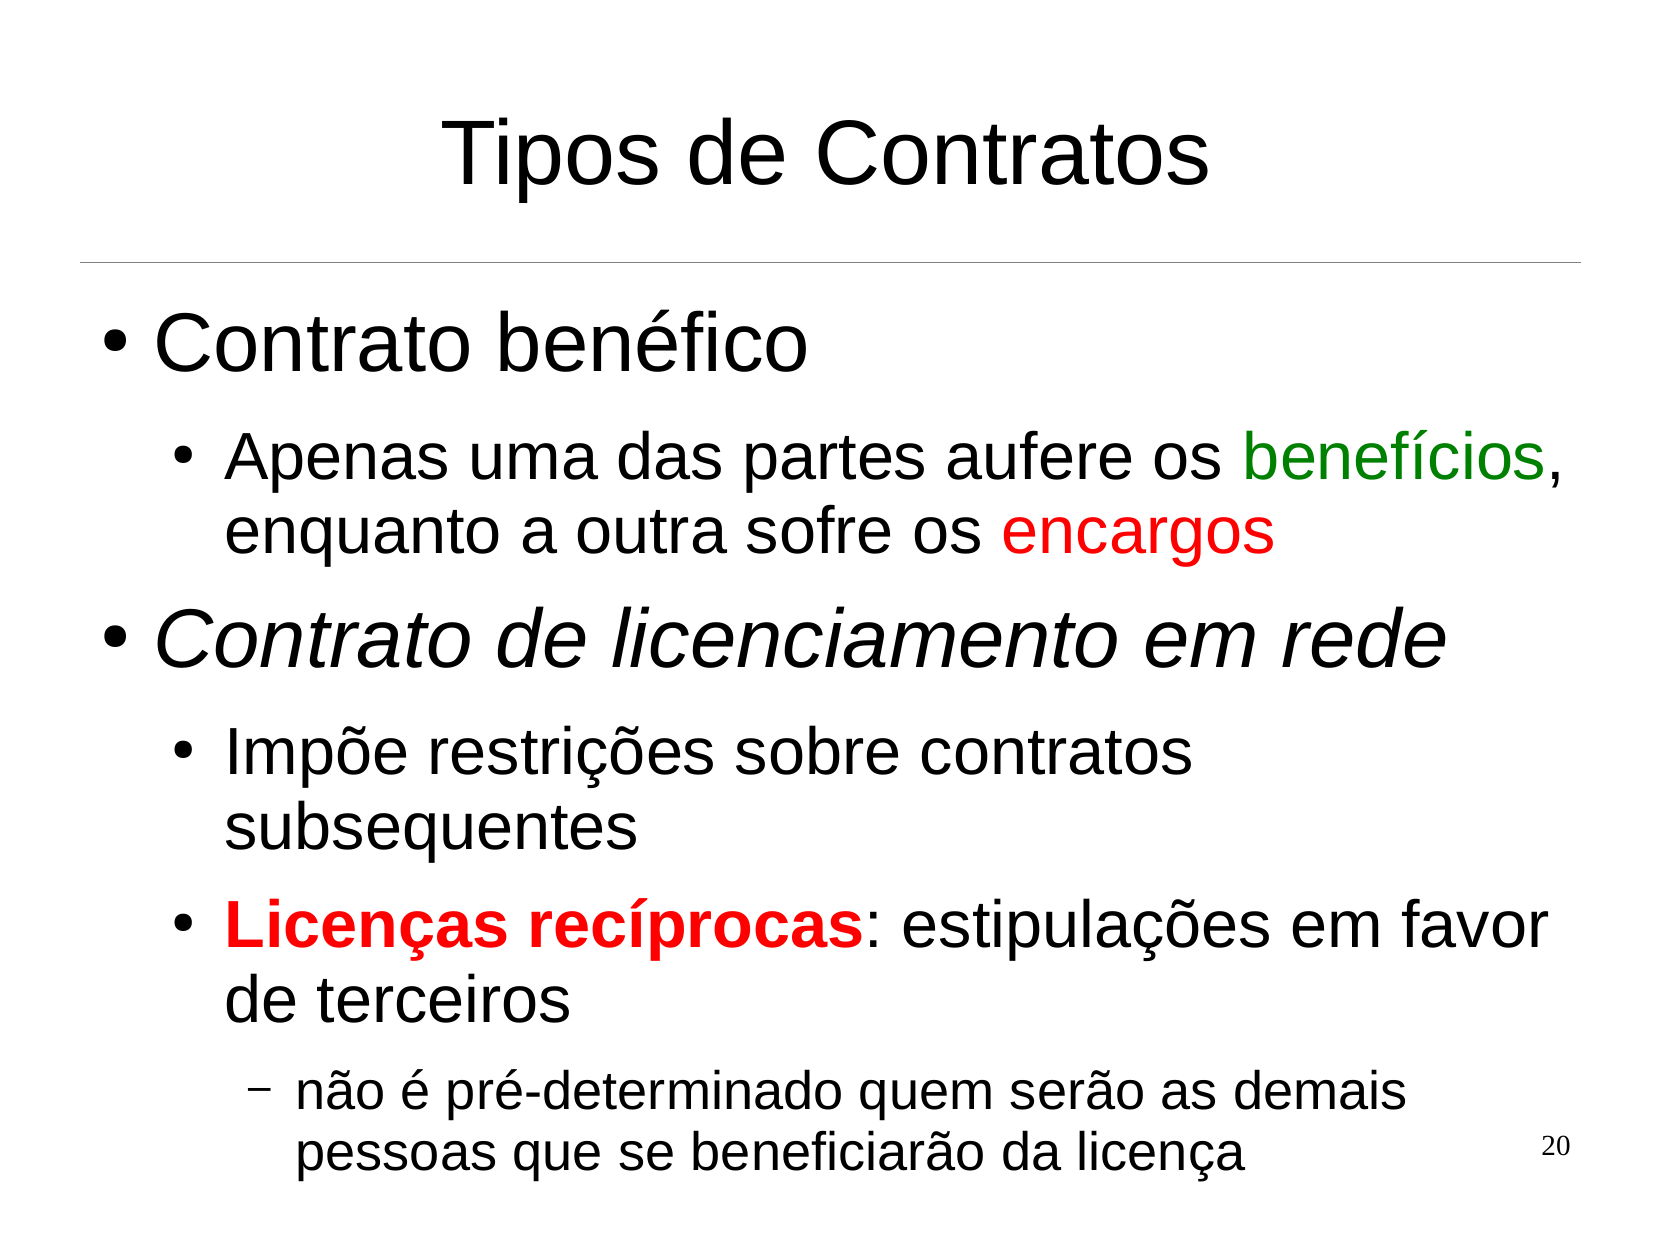

# Tipos de Contratos
Contrato benéfico
Apenas uma das partes aufere os benefícios, enquanto a outra sofre os encargos
Contrato de licenciamento em rede
Impõe restrições sobre contratos subsequentes
Licenças recíprocas: estipulações em favor de terceiros
não é pré-determinado quem serão as demais pessoas que se beneficiarão da licença
20